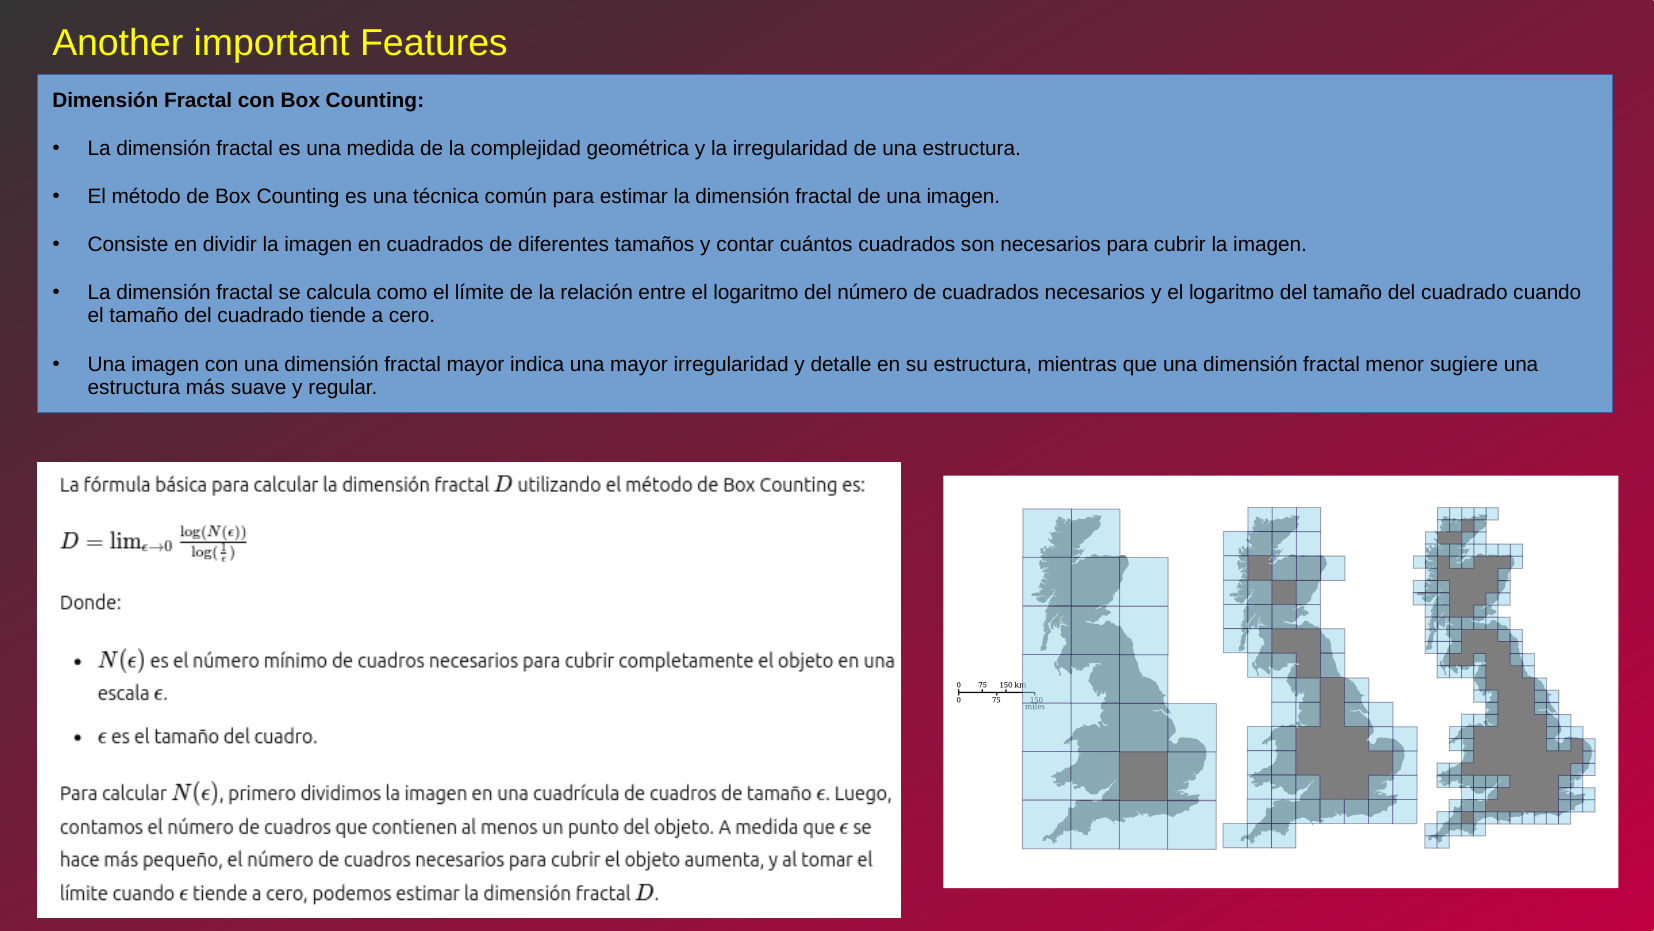

Another important Features
Dimensión Fractal con Box Counting:
La dimensión fractal es una medida de la complejidad geométrica y la irregularidad de una estructura.
El método de Box Counting es una técnica común para estimar la dimensión fractal de una imagen.
Consiste en dividir la imagen en cuadrados de diferentes tamaños y contar cuántos cuadrados son necesarios para cubrir la imagen.
La dimensión fractal se calcula como el límite de la relación entre el logaritmo del número de cuadrados necesarios y el logaritmo del tamaño del cuadrado cuando el tamaño del cuadrado tiende a cero.
Una imagen con una dimensión fractal mayor indica una mayor irregularidad y detalle en su estructura, mientras que una dimensión fractal menor sugiere una estructura más suave y regular.